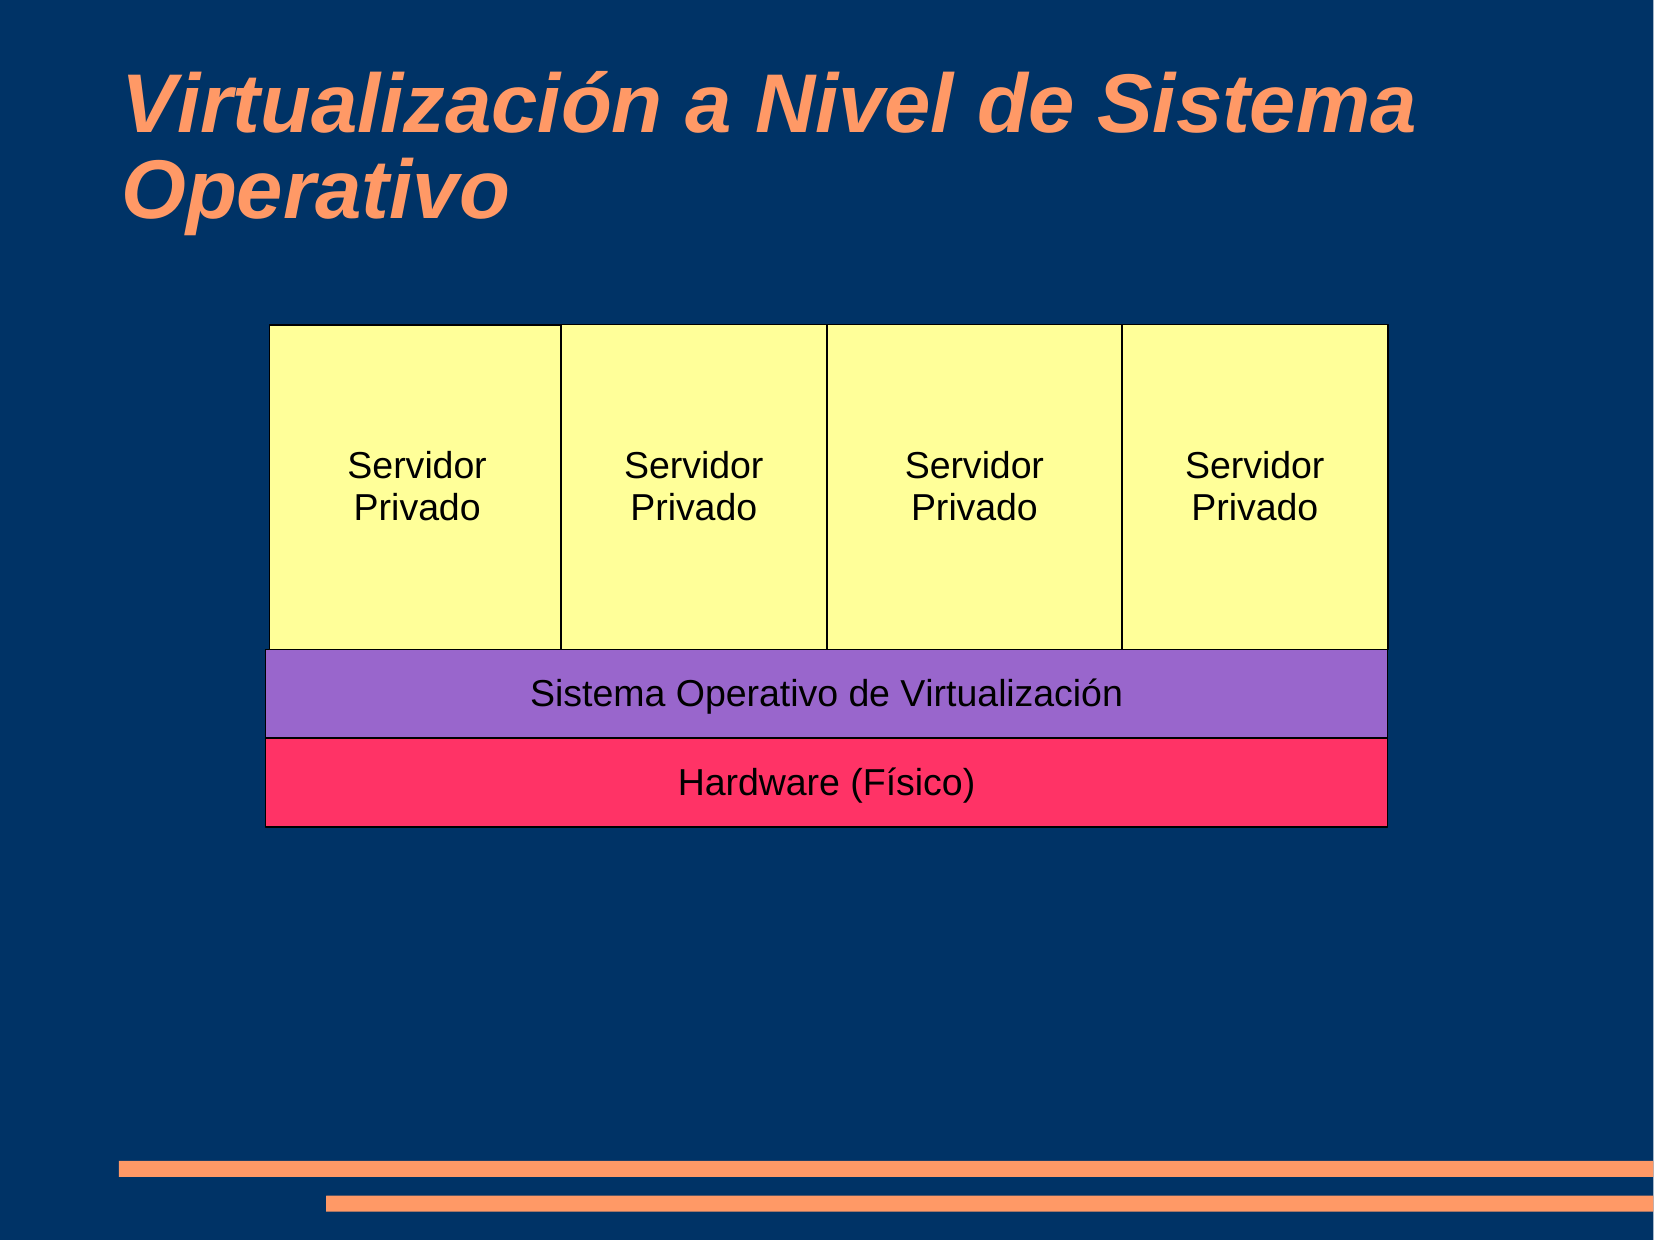

# Virtualización a Nivel de Sistema Operativo
Servidor
Privado
Servidor
Privado
Servidor
Privado
Servidor
Privado
Sistema Operativo de Virtualización
Hardware (Físico)‏